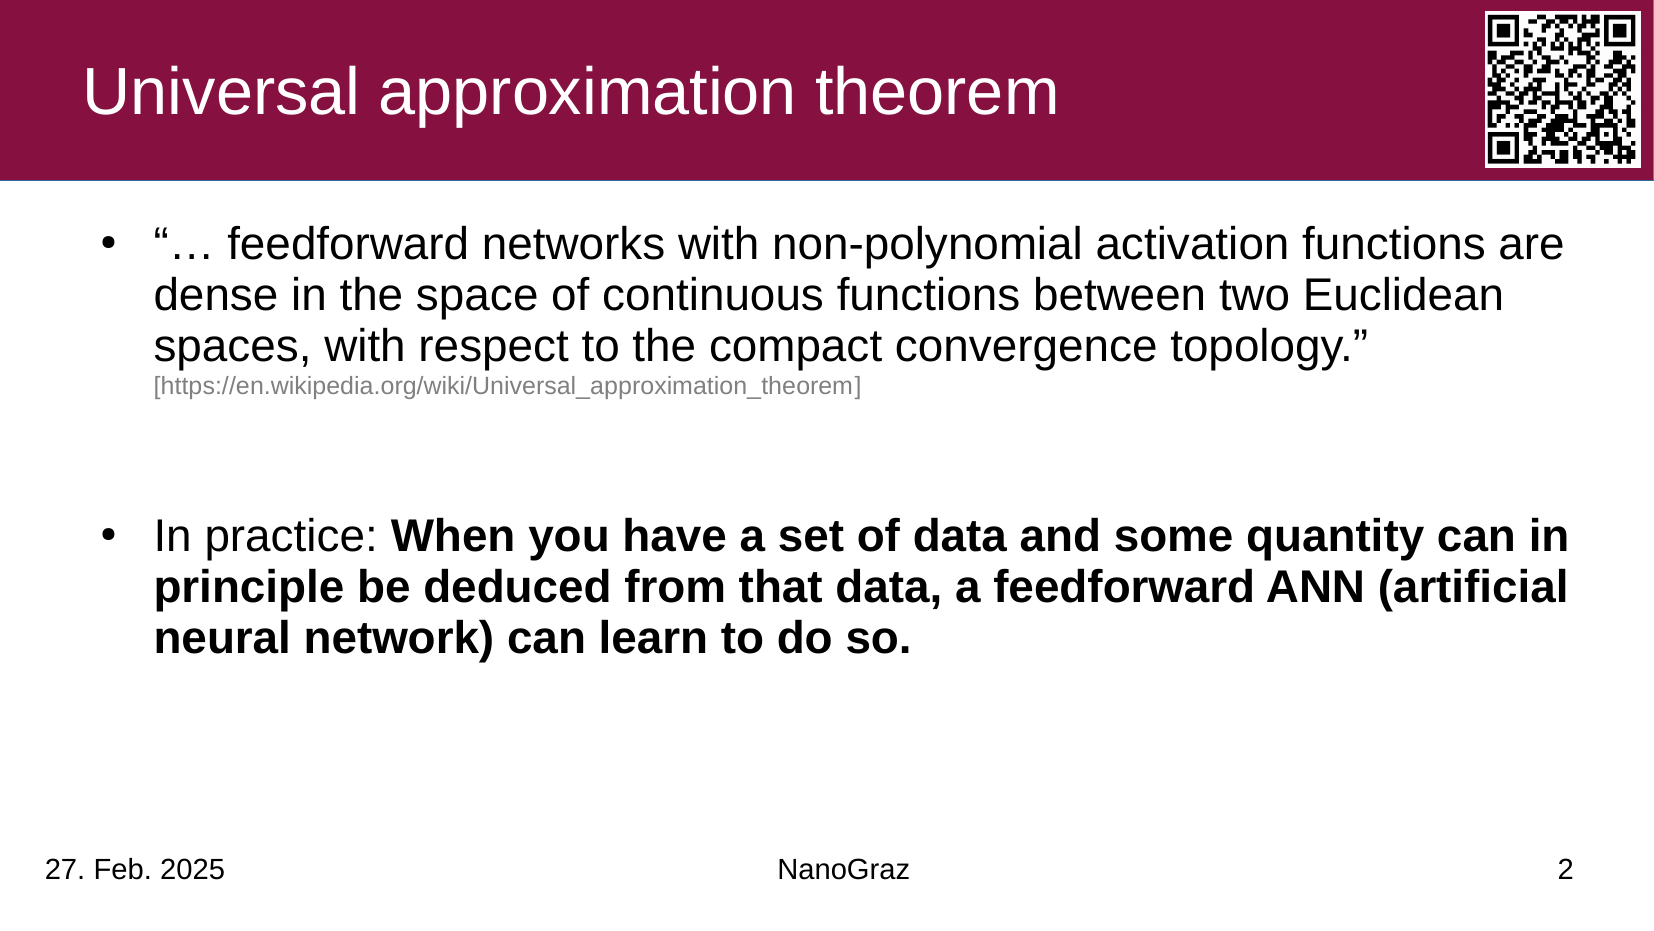

Universal approximation theorem
# “… feedforward networks with non-polynomial activation functions are dense in the space of continuous functions between two Euclidean spaces, with respect to the compact convergence topology.” [https://en.wikipedia.org/wiki/Universal_approximation_theorem]
In practice: When you have a set of data and some quantity can in principle be deduced from that data, a feedforward ANN (artificial neural network) can learn to do so.